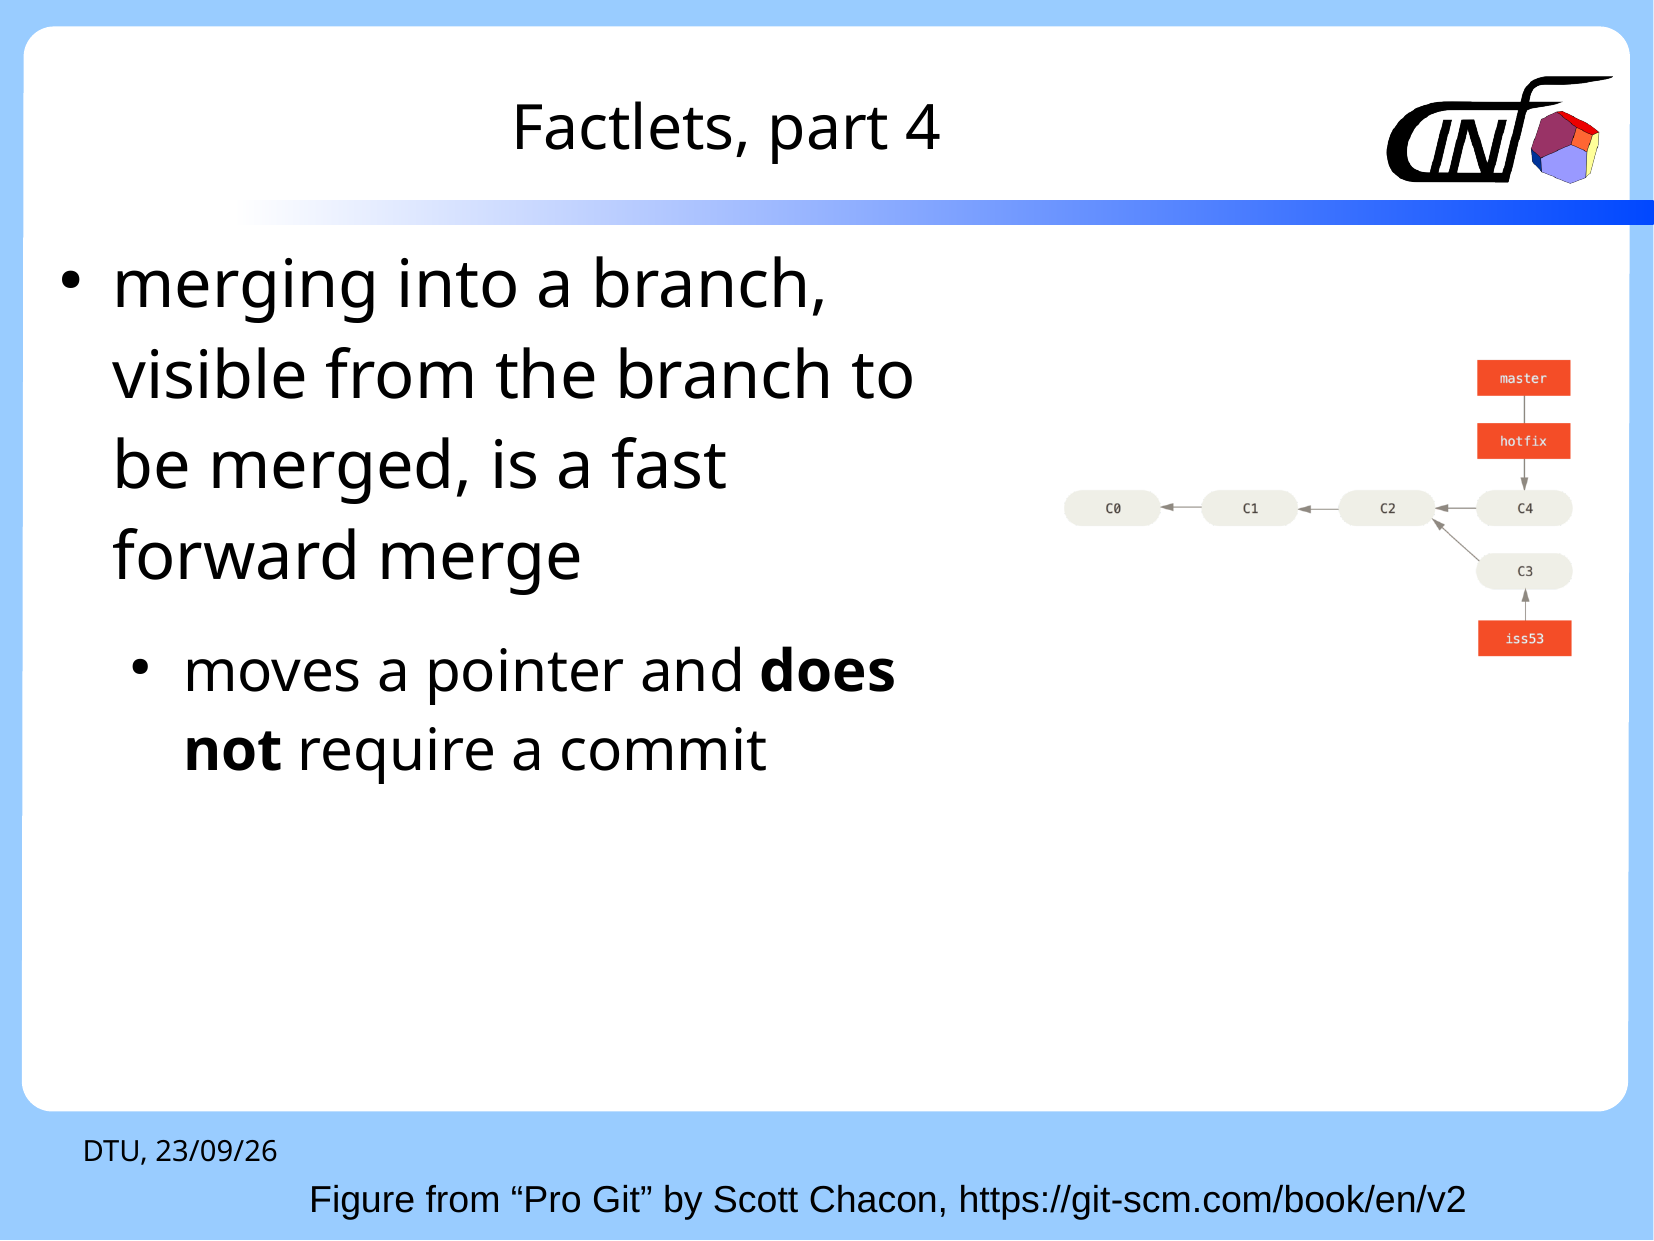

# Factlets, part 4
merging into a branch, visible from the branch to be merged, is a fast forward merge
moves a pointer and does not require a commit
Figure from “Pro Git” by Scott Chacon, https://git-scm.com/book/en/v2